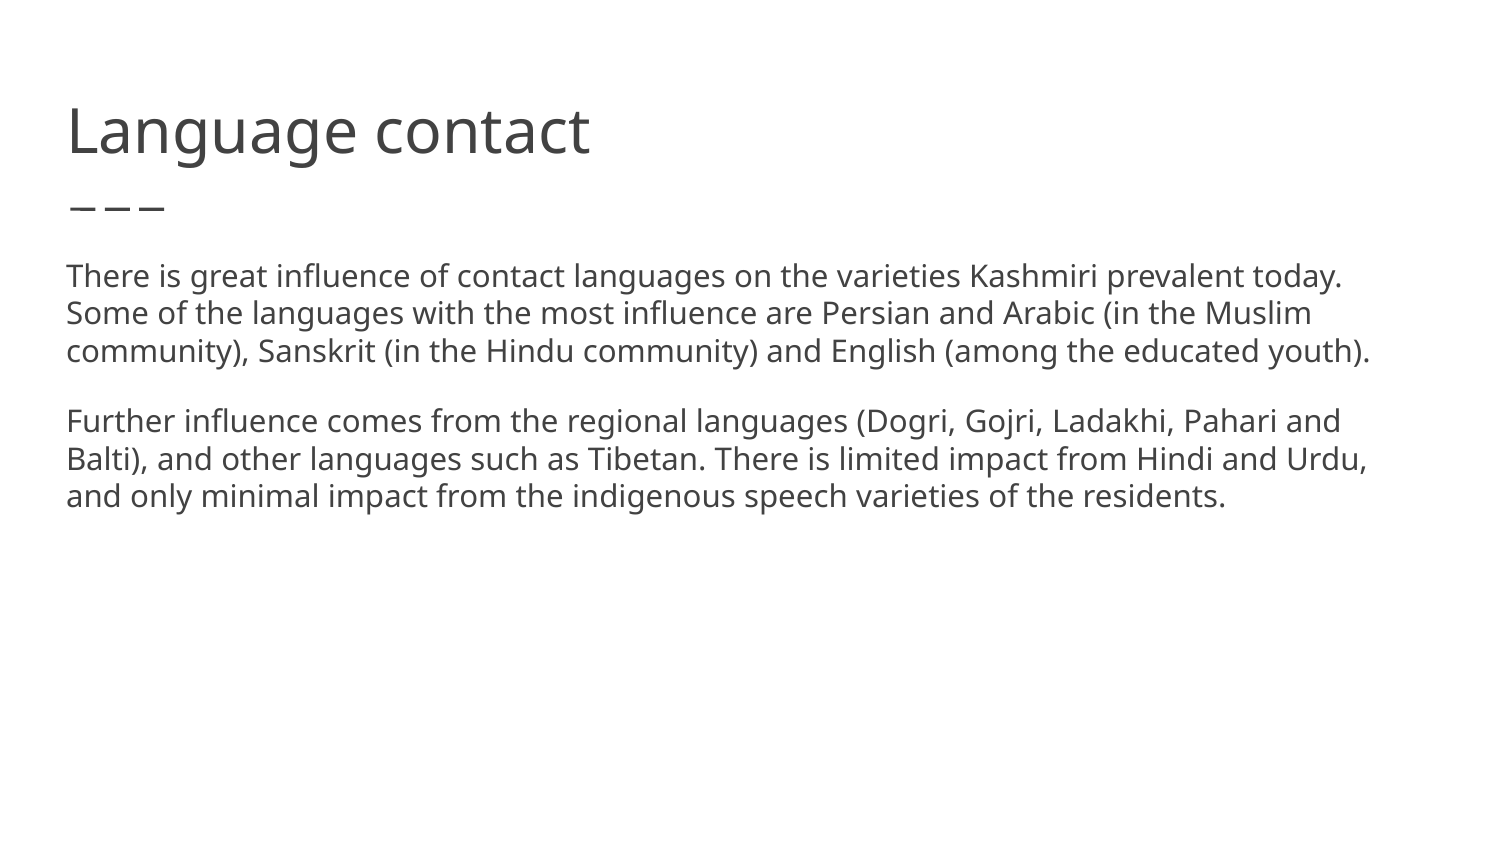

# Language contact
There is great influence of contact languages on the varieties Kashmiri prevalent today. Some of the languages with the most influence are Persian and Arabic (in the Muslim community), Sanskrit (in the Hindu community) and English (among the educated youth).
Further influence comes from the regional languages (Dogri, Gojri, Ladakhi, Pahari and Balti), and other languages such as Tibetan. There is limited impact from Hindi and Urdu, and only minimal impact from the indigenous speech varieties of the residents.